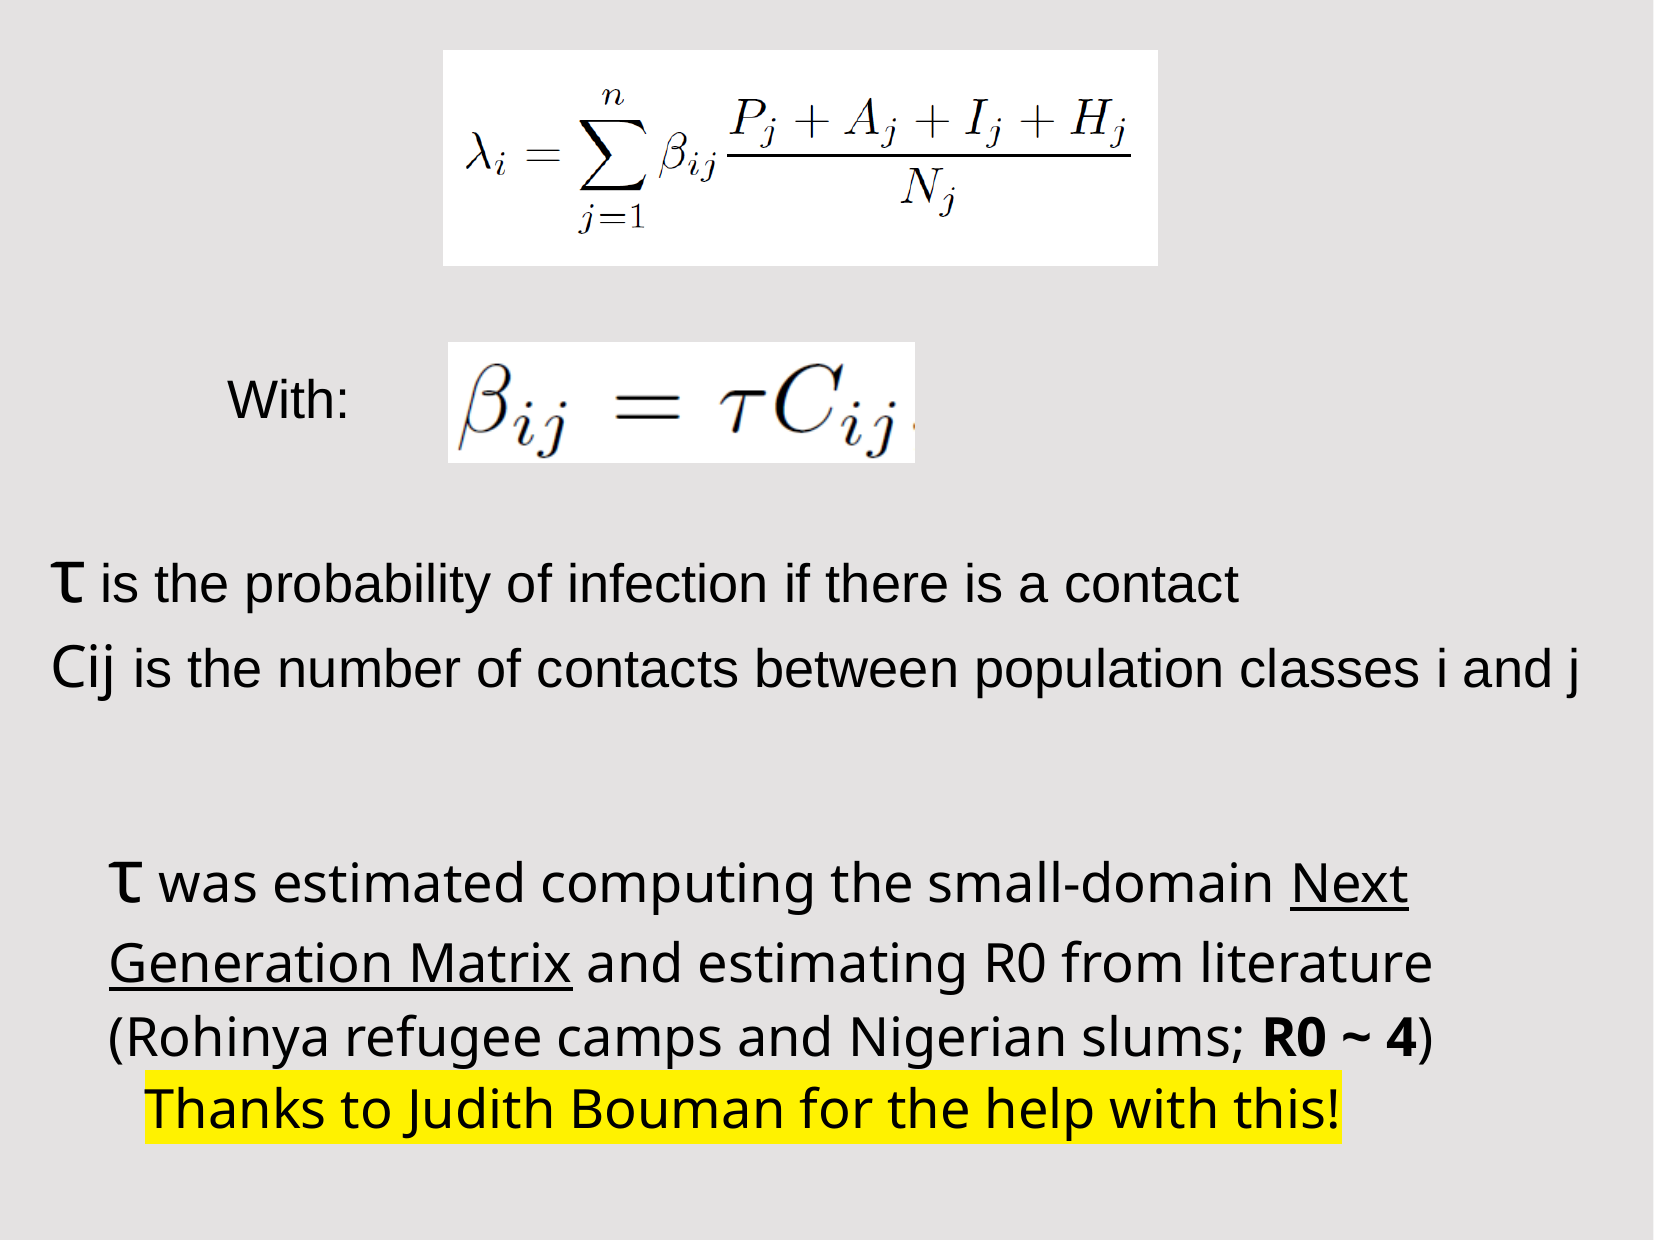

With:
τ is the probability of infection if there is a contact
Cij is the number of contacts between population classes i and j
τ was estimated computing the small-domain Next Generation Matrix and estimating R0 from literature
(Rohinya refugee camps and Nigerian slums; R0 ~ 4)
Thanks to Judith Bouman for the help with this!